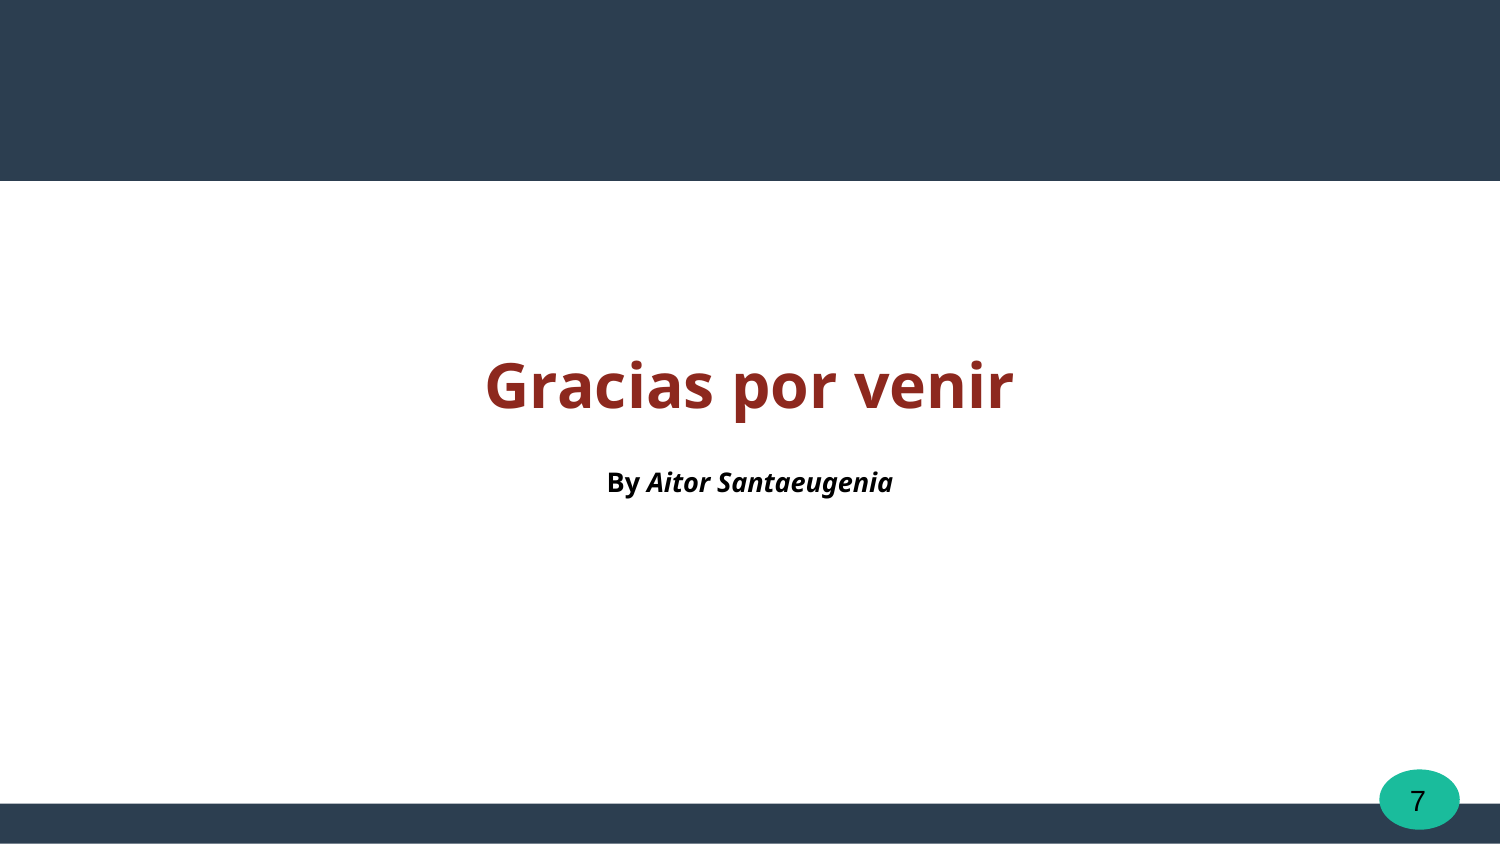

Gracias por venir
By Aitor Santaeugenia
7